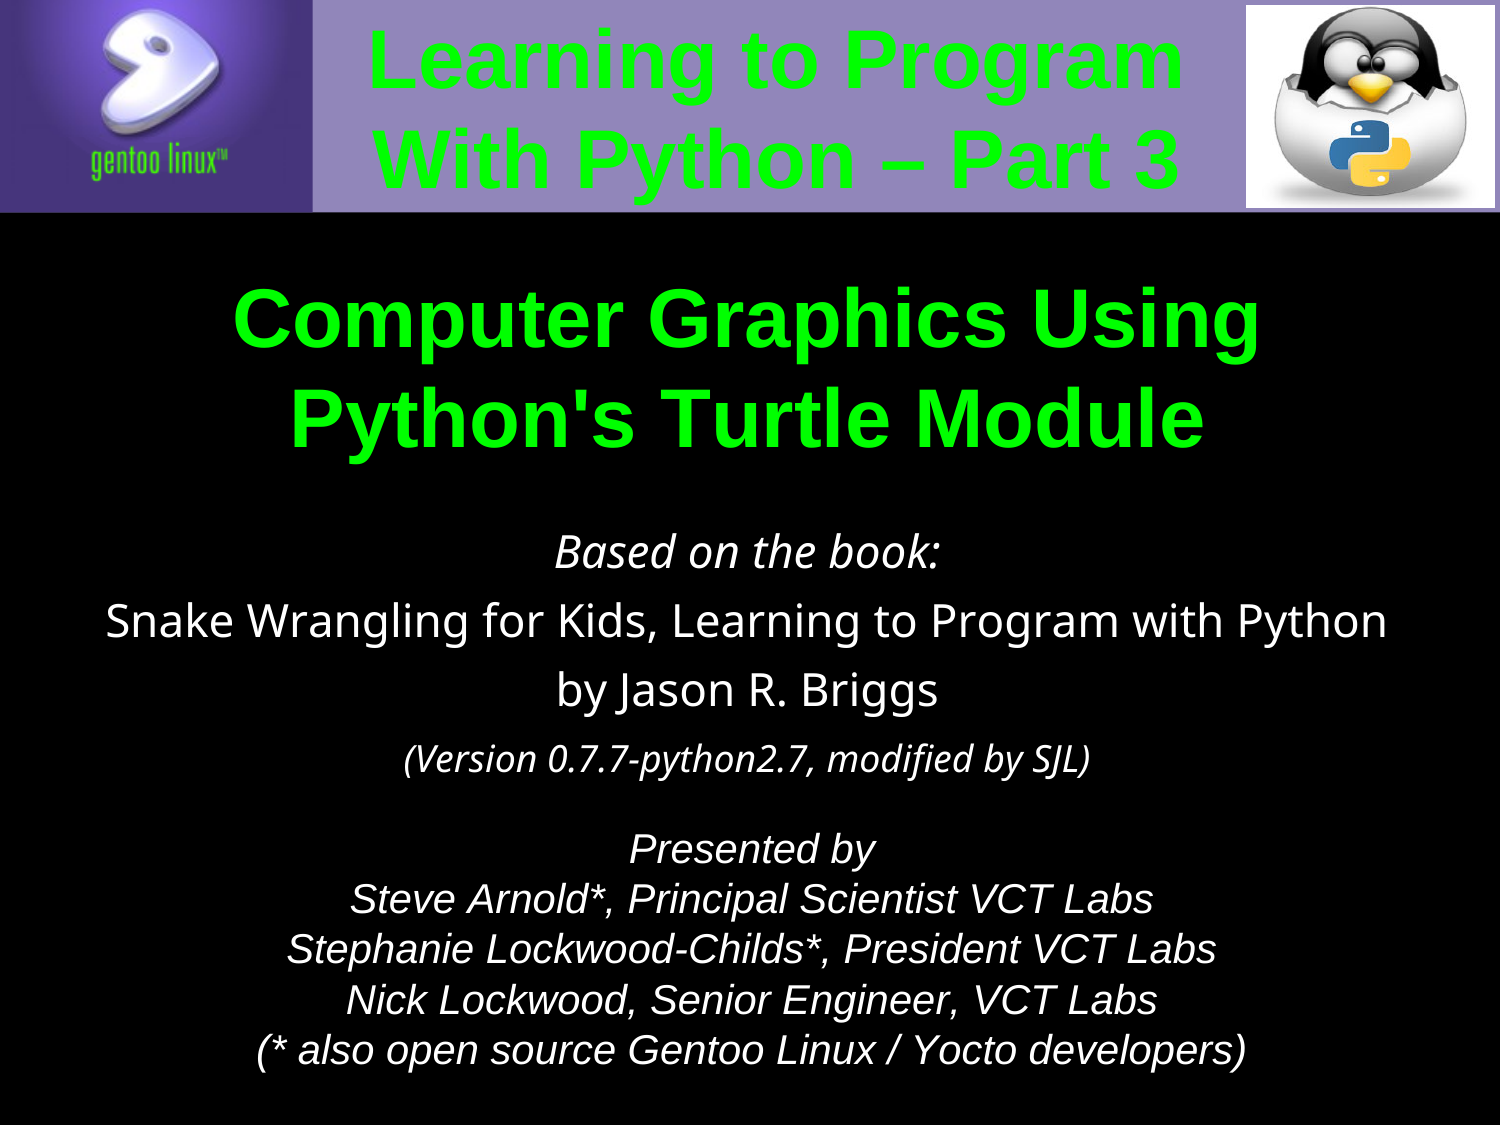

# Learning to Program With Python – Part 3
Computer Graphics Using
Python's Turtle Module
Based on the book:
Snake Wrangling for Kids, Learning to Program with Python
by Jason R. Briggs
(Version 0.7.7-python2.7, modified by SJL)
Presented by
Steve Arnold*, Principal Scientist VCT Labs
Stephanie Lockwood-Childs*, President VCT Labs
Nick Lockwood, Senior Engineer, VCT Labs
(* also open source Gentoo Linux / Yocto developers)